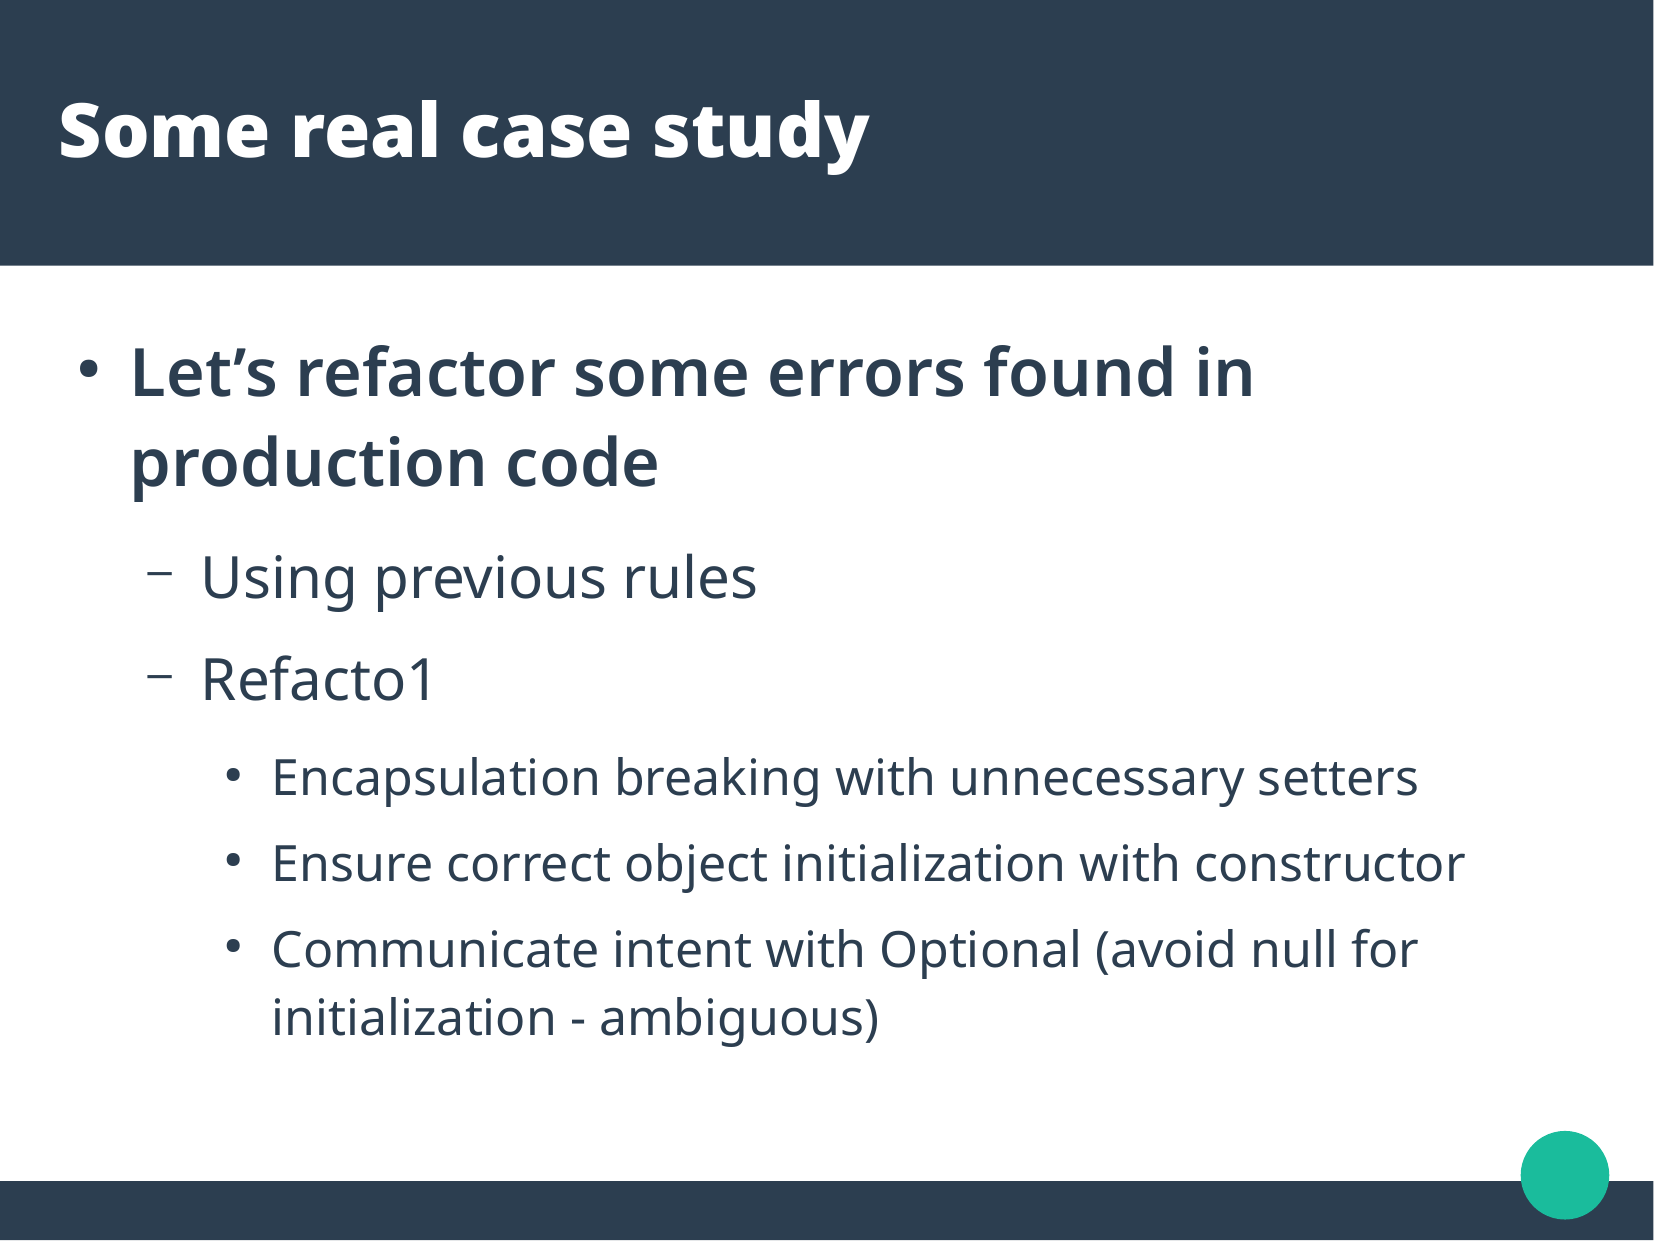

# Some real case study
Let’s refactor some errors found in production code
Using previous rules
Refacto1
Encapsulation breaking with unnecessary setters
Ensure correct object initialization with constructor
Communicate intent with Optional (avoid null for initialization - ambiguous)